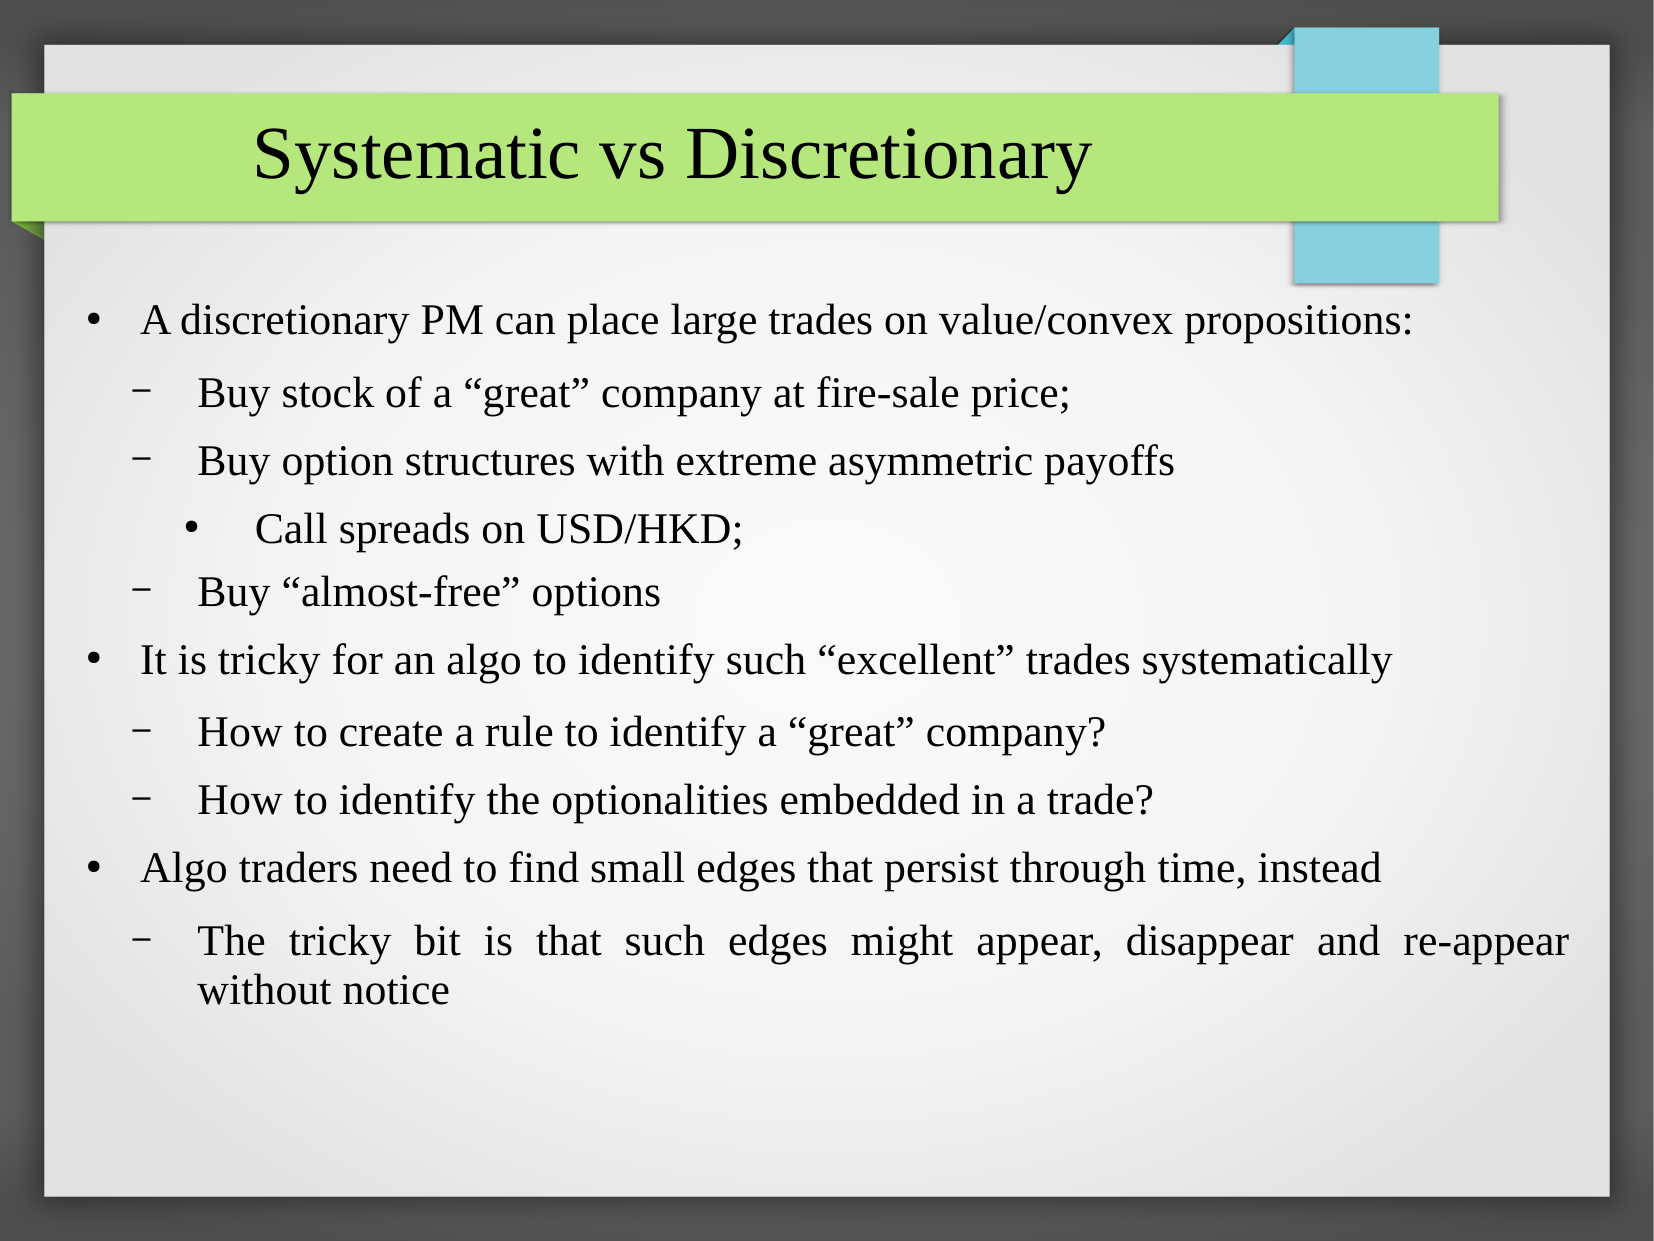

# Systematic vs Discretionary
A discretionary PM can place large trades on value/convex propositions:
Buy stock of a “great” company at fire-sale price;
Buy option structures with extreme asymmetric payoffs
Call spreads on USD/HKD;
Buy “almost-free” options
It is tricky for an algo to identify such “excellent” trades systematically
How to create a rule to identify a “great” company?
How to identify the optionalities embedded in a trade?
Algo traders need to find small edges that persist through time, instead
The tricky bit is that such edges might appear, disappear and re-appear without notice